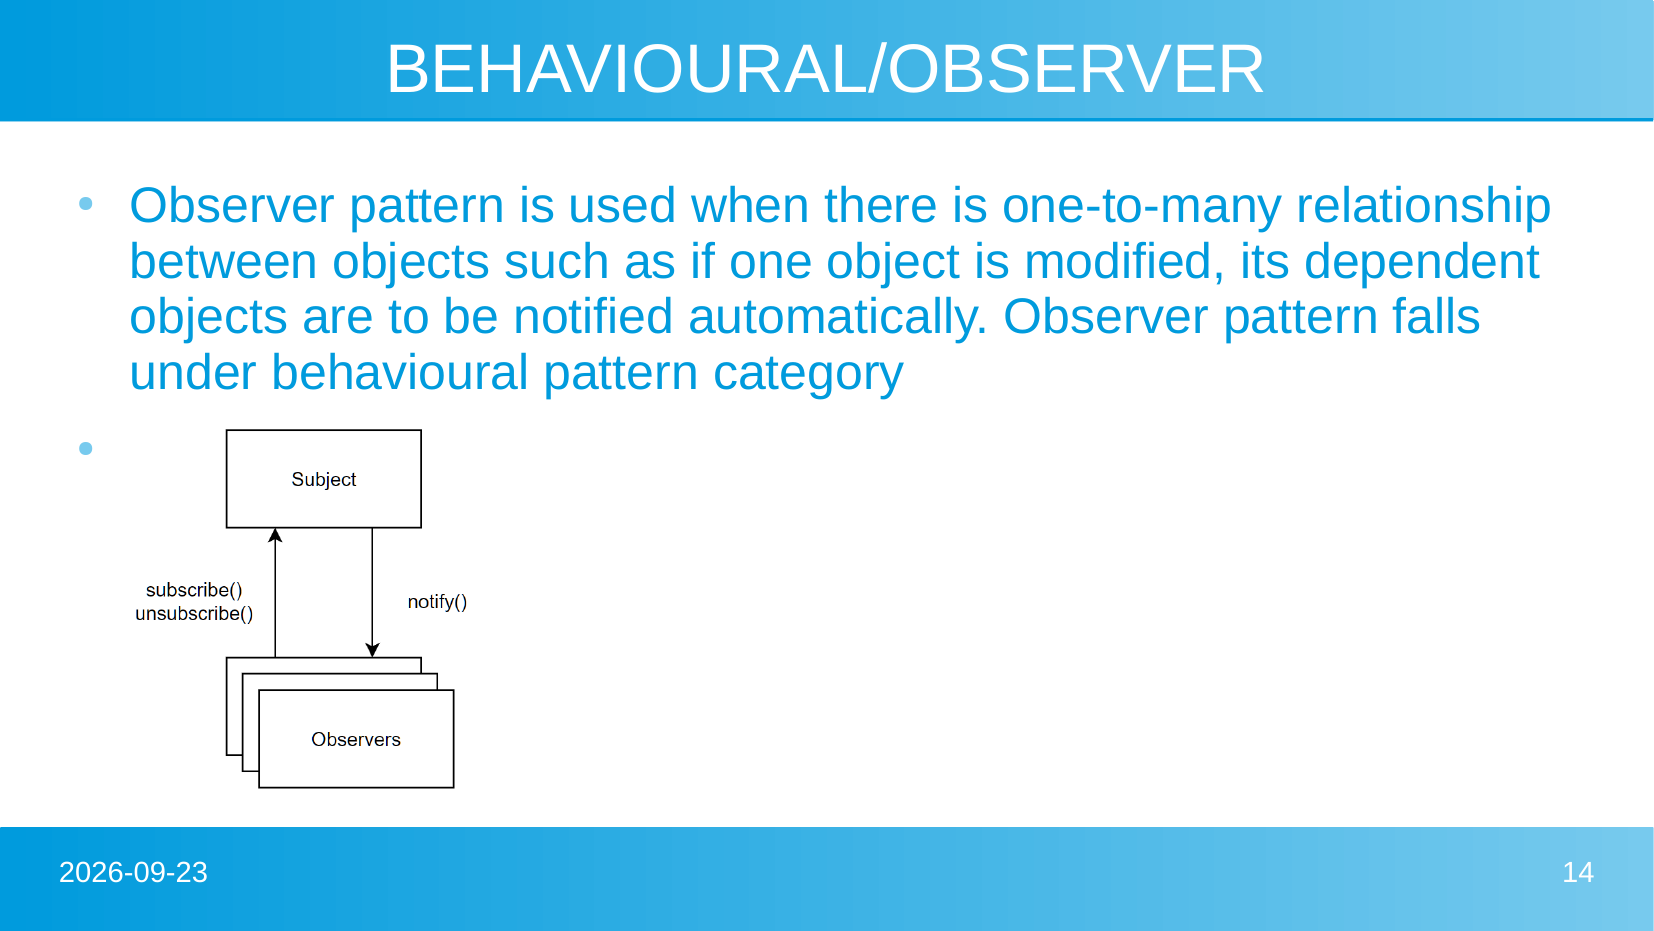

# BEHAVIOURAL/OBSERVER
Observer pattern is used when there is one-to-many relationship between objects such as if one object is modified, its dependent objects are to be notified automatically. Observer pattern falls under behavioural pattern category
14